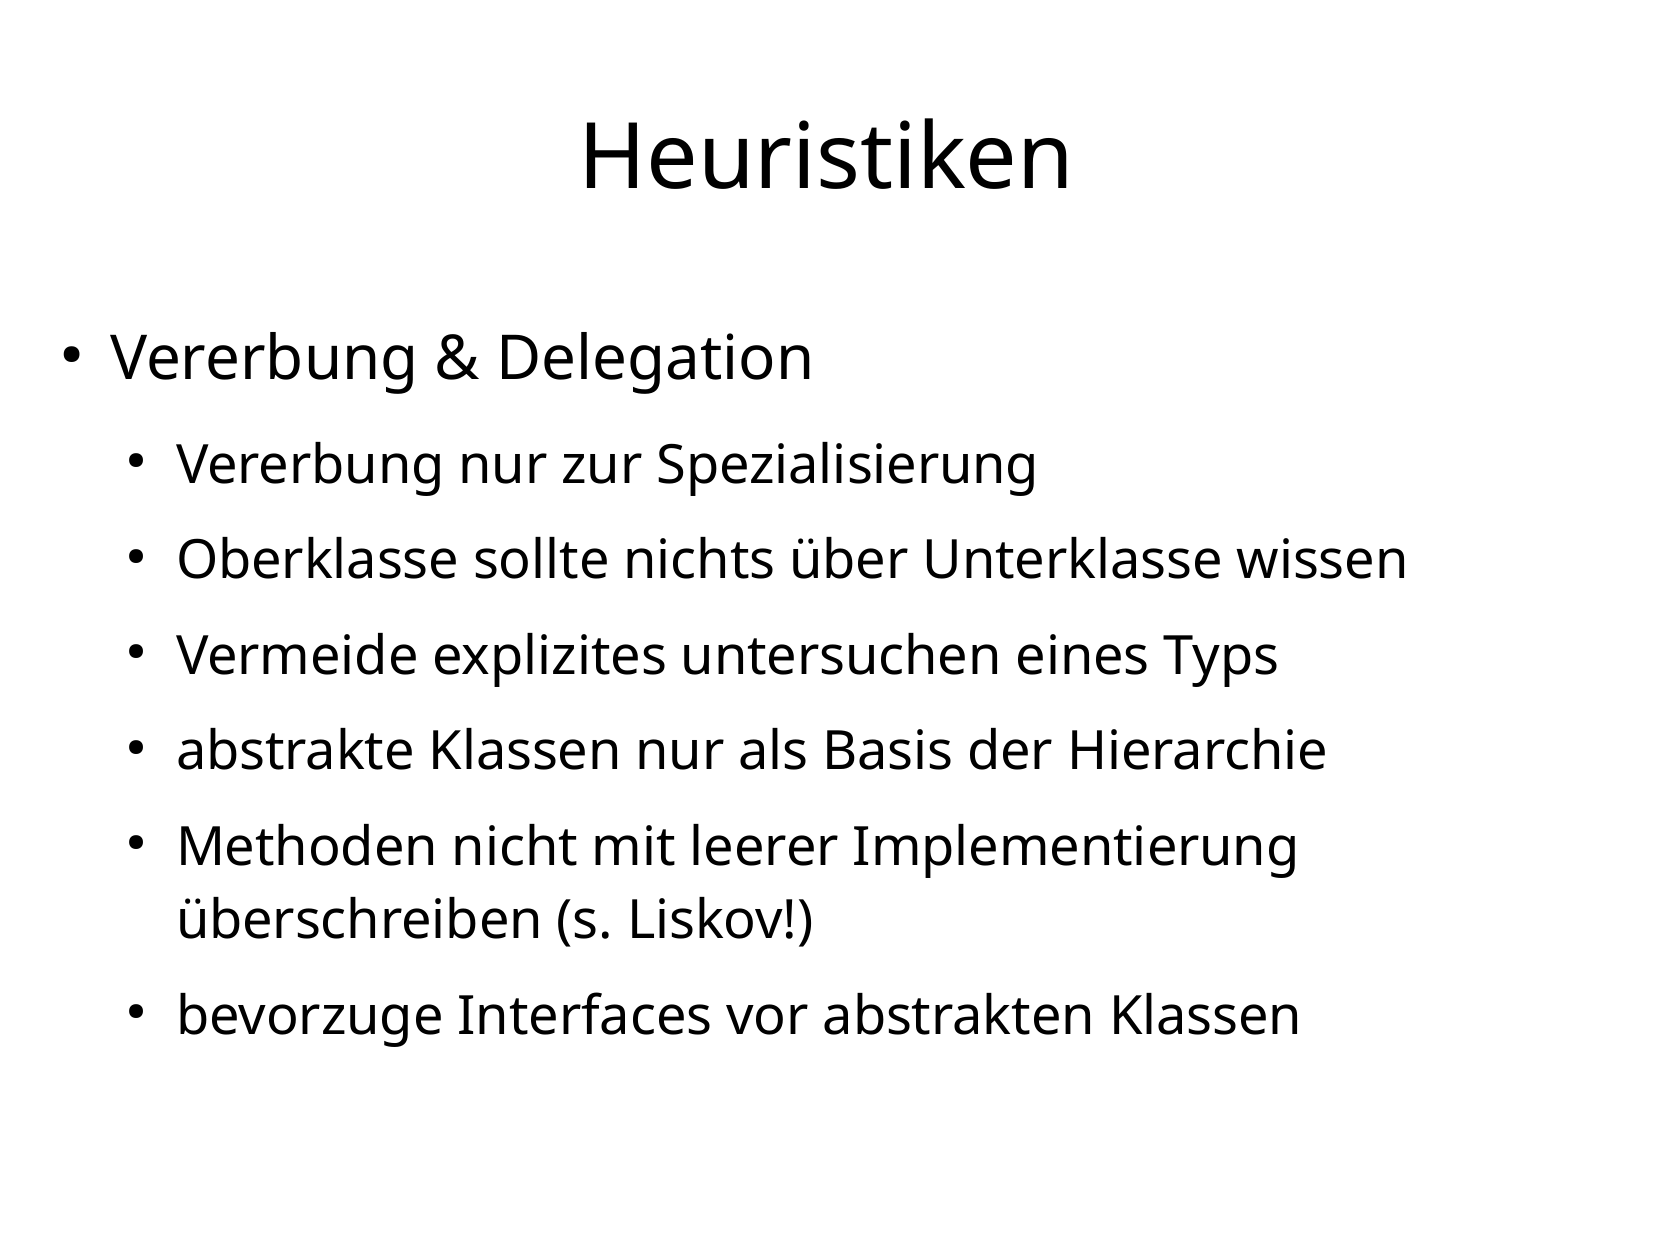

# Heuristiken
Vererbung & Delegation
Vererbung nur zur Spezialisierung
Oberklasse sollte nichts über Unterklasse wissen
Vermeide explizites untersuchen eines Typs
abstrakte Klassen nur als Basis der Hierarchie
Methoden nicht mit leerer Implementierung überschreiben (s. Liskov!)
bevorzuge Interfaces vor abstrakten Klassen